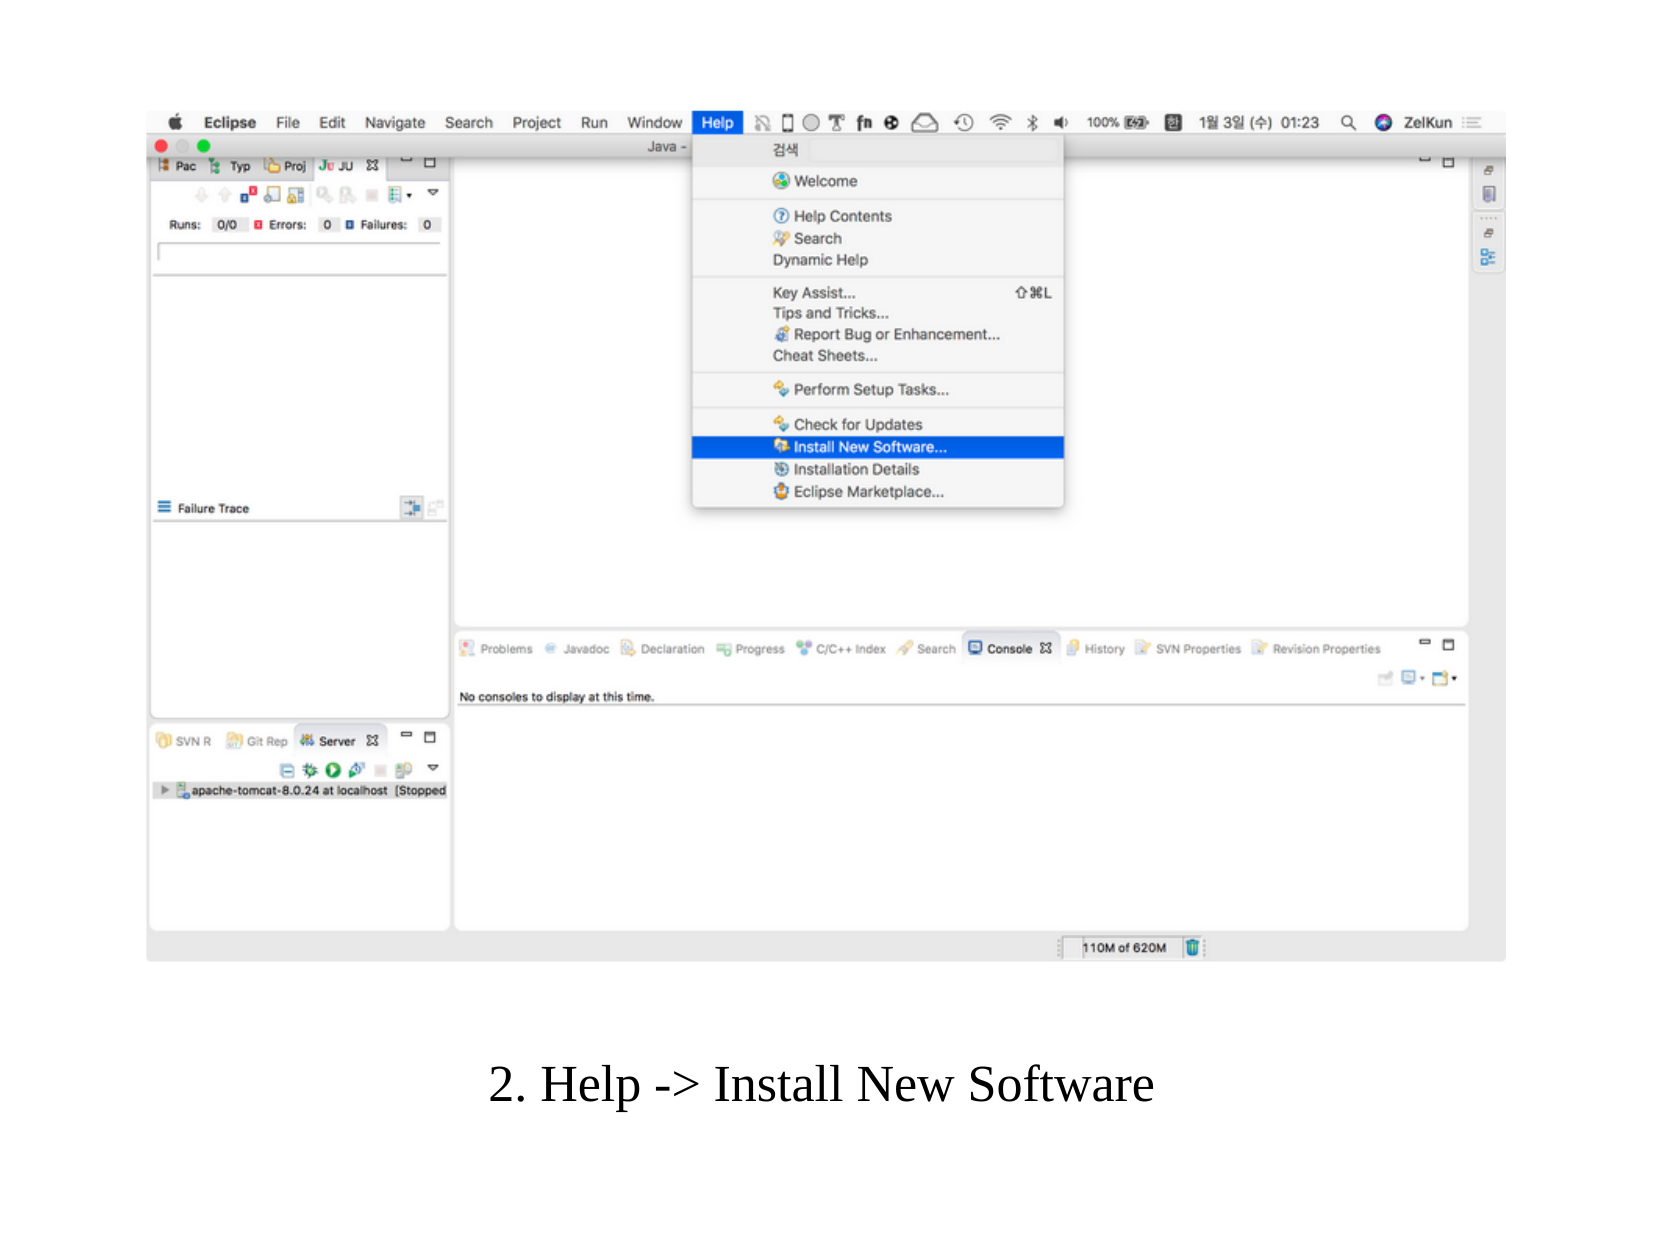

# 2. Help -> Install New Software